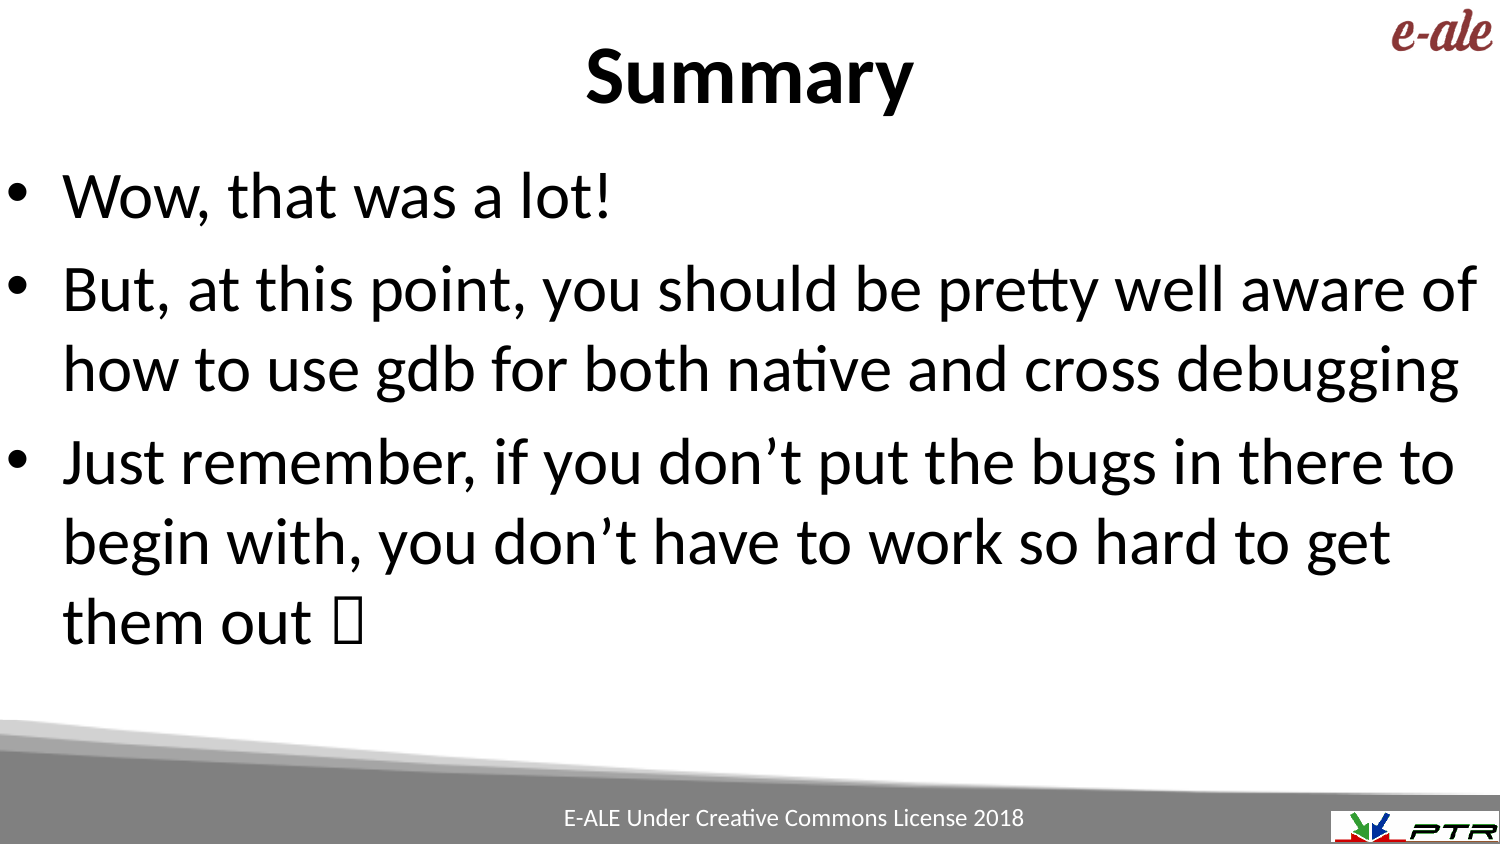

# Summary
Wow, that was a lot!
But, at this point, you should be pretty well aware of how to use gdb for both native and cross debugging
Just remember, if you don’t put the bugs in there to begin with, you don’t have to work so hard to get them out 